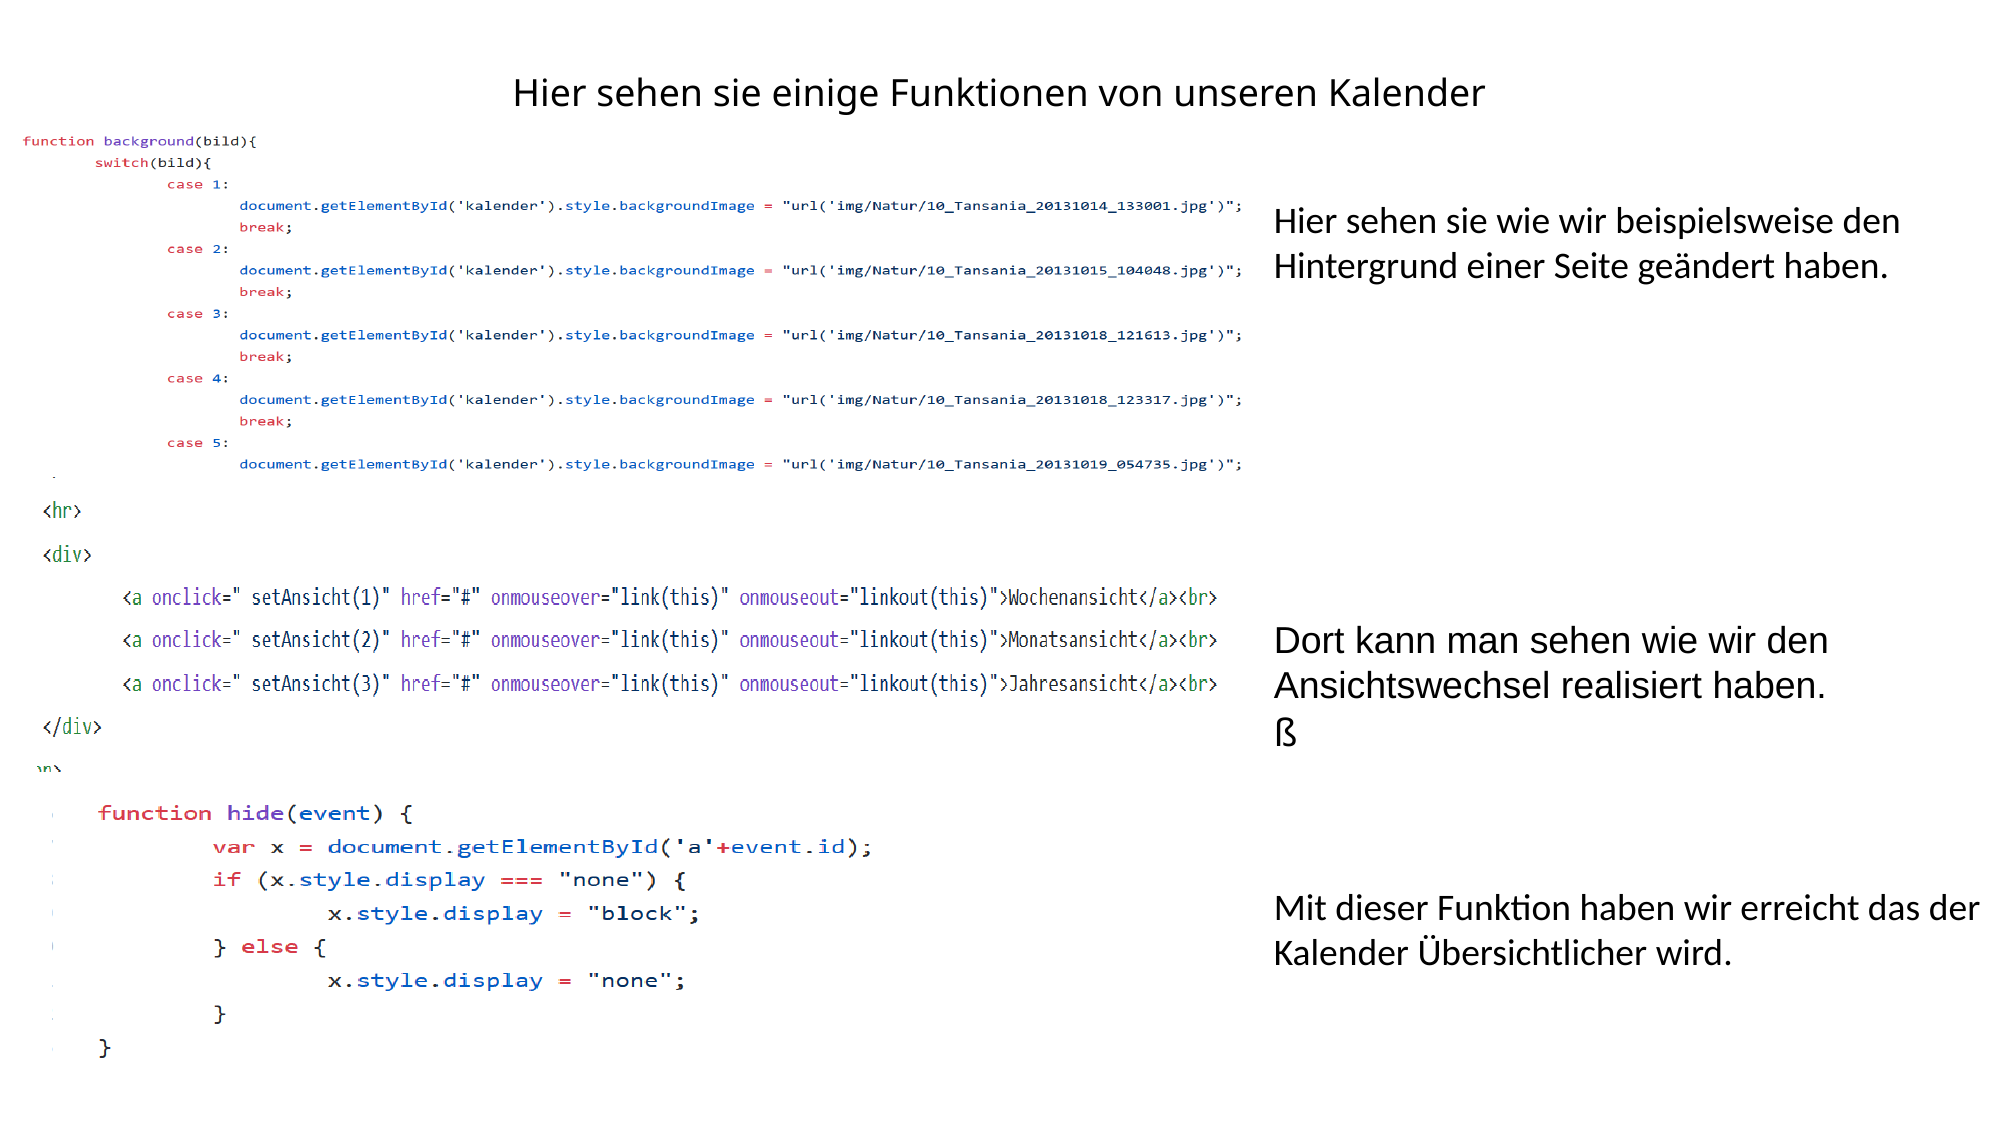

# Hier sehen sie einige Funktionen von unseren Kalender
Hier sehen sie wie wir beispielsweise den Hintergrund einer Seite geändert haben.
Dort kann man sehen wie wir den Ansichtswechsel realisiert haben.
Mit dieser Funktion haben wir erreicht das der Kalender Übersichtlicher wird.